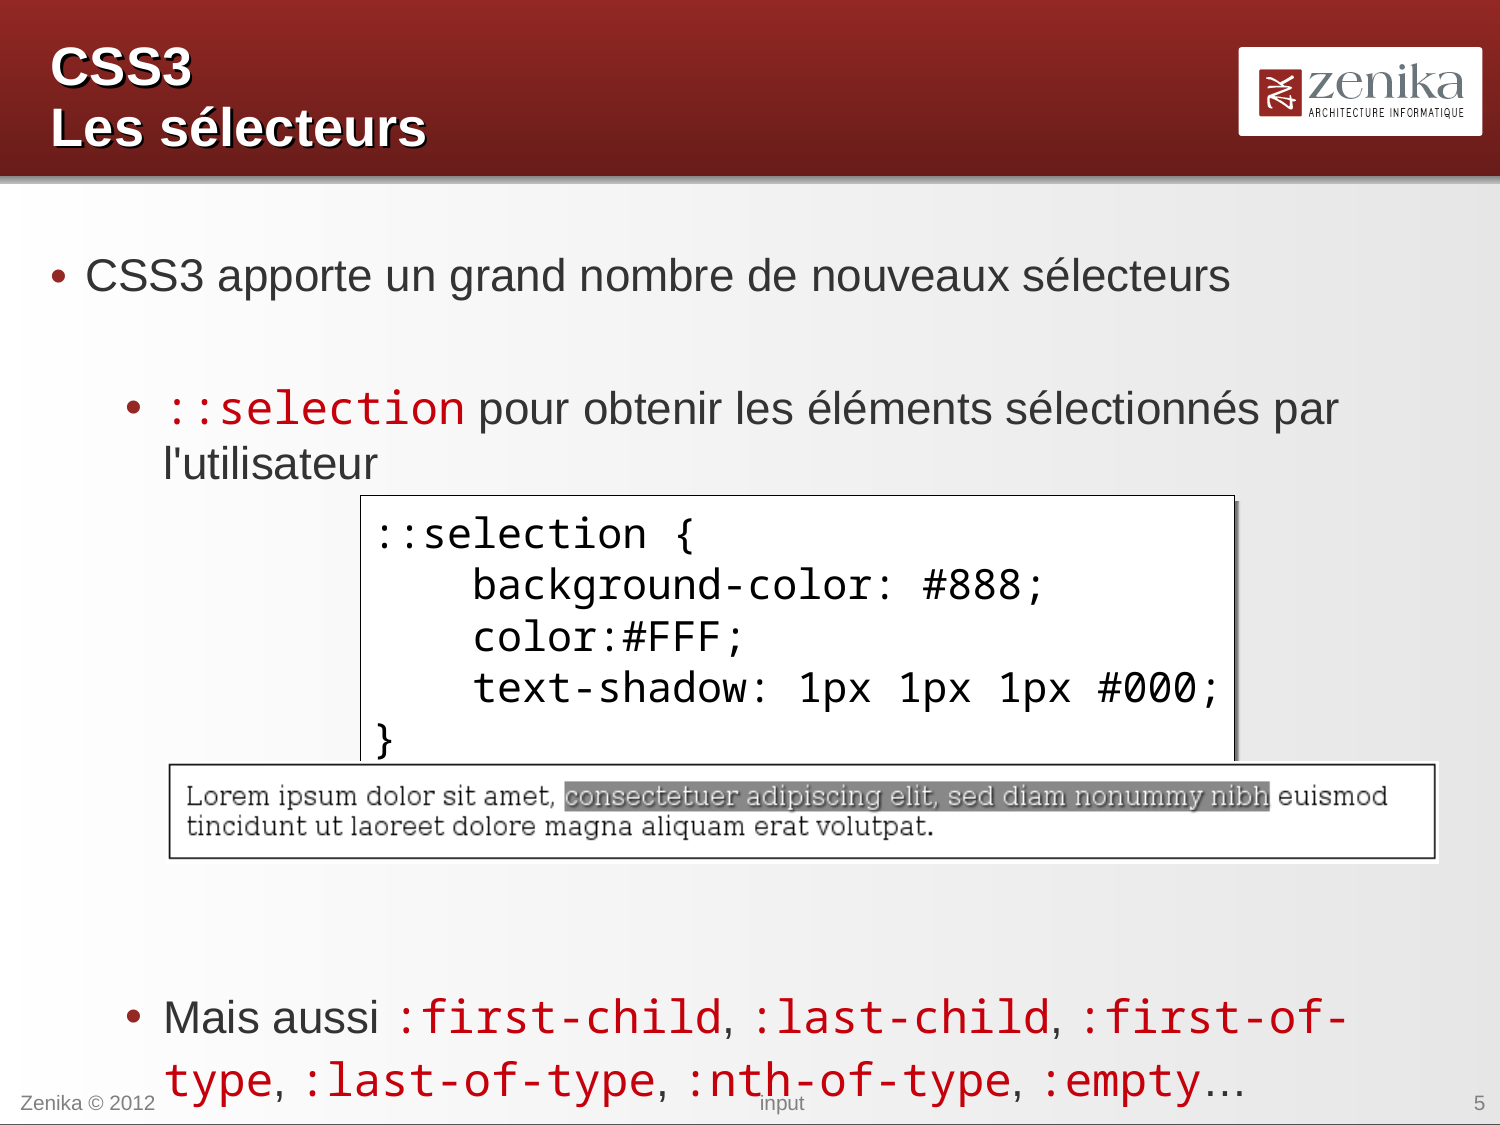

# CSS3 Les sélecteurs
CSS3 apporte un grand nombre de nouveaux sélecteurs
::selection pour obtenir les éléments sélectionnés par l'utilisateur
Mais aussi :first-child, :last-child, :first-of-type, :last-of-type, :nth-of-type, :empty…
::selection {
 background-color: #888;
 color:#FFF;
 text-shadow: 1px 1px 1px #000;
}